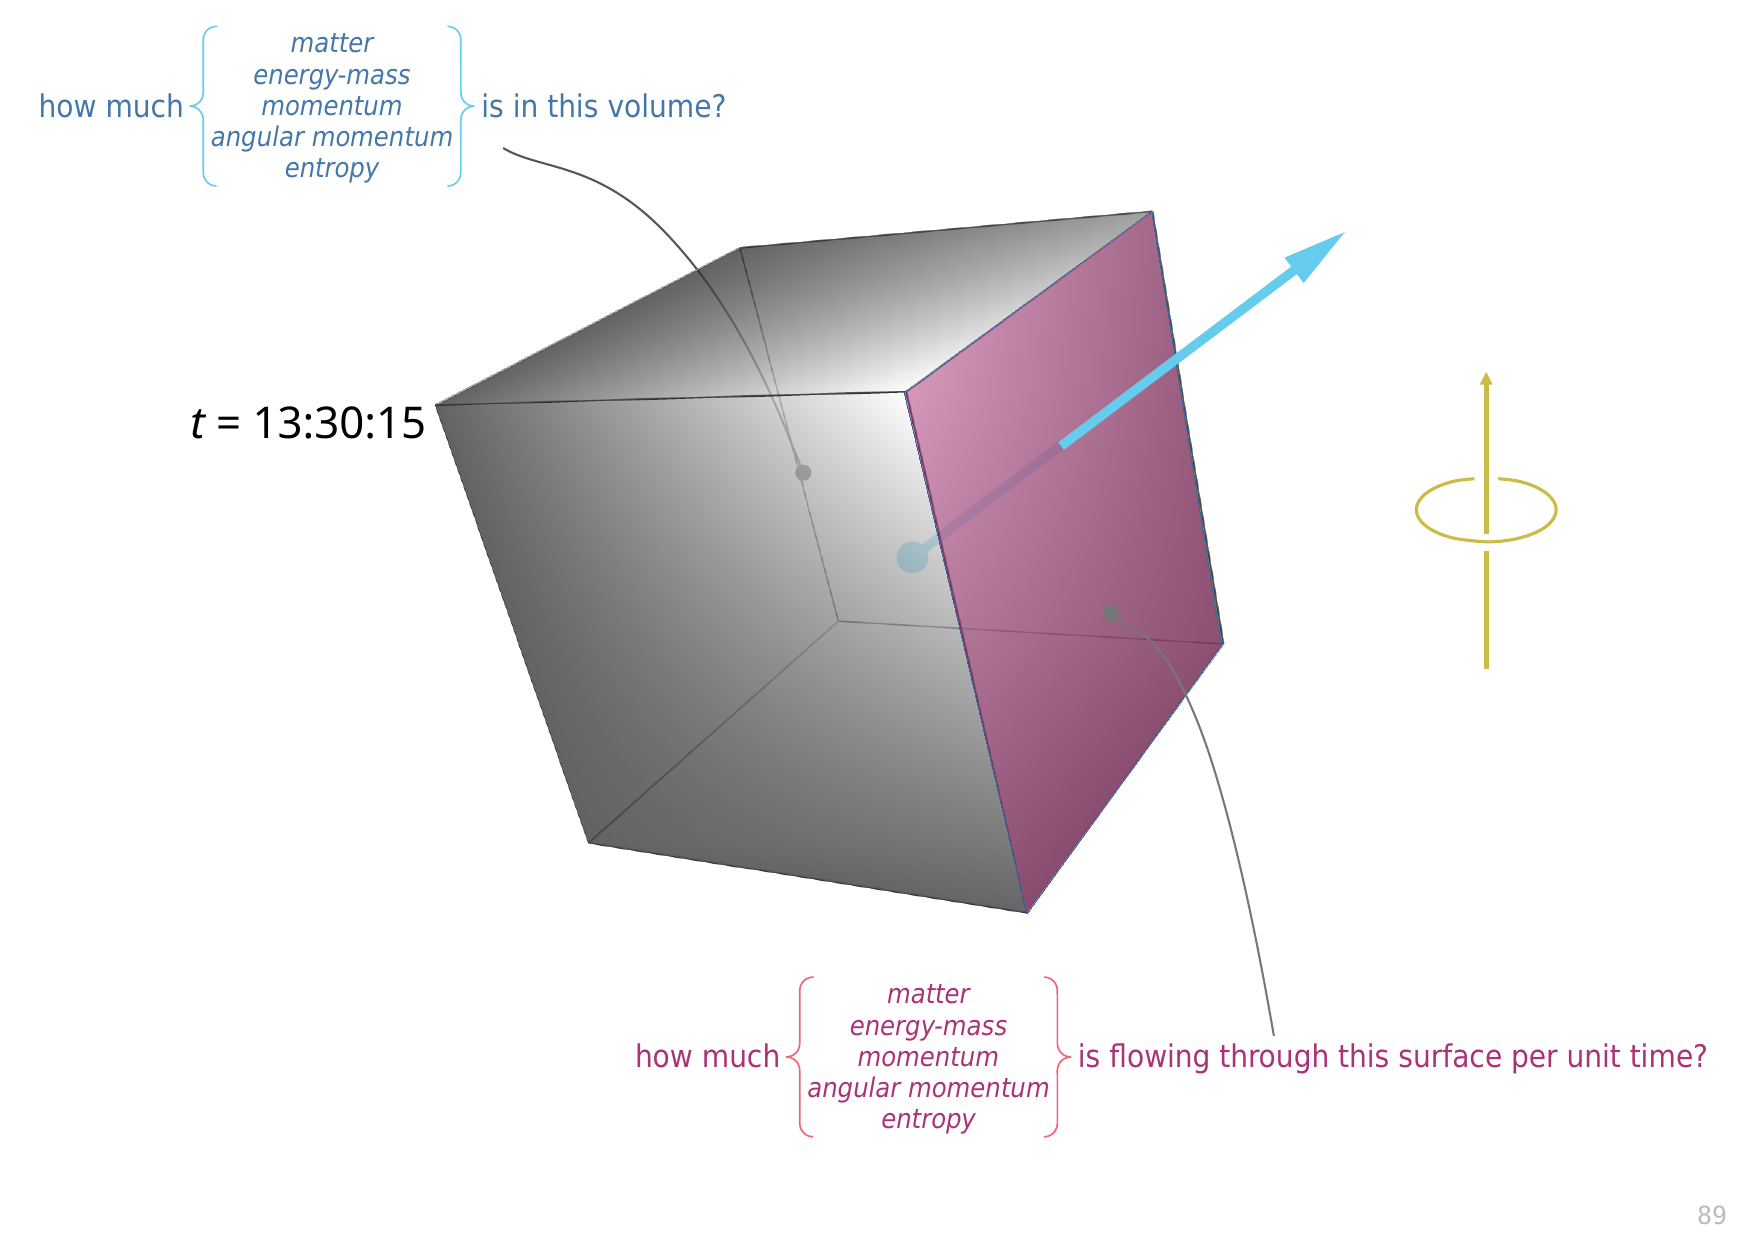

matter
energy-mass
momentum
angular momentum
entropy
how much					is in this volume?
t = 13:30:15
matter
energy-mass
momentum
angular momentum
entropy
how much					is flowing through this surface per unit time?